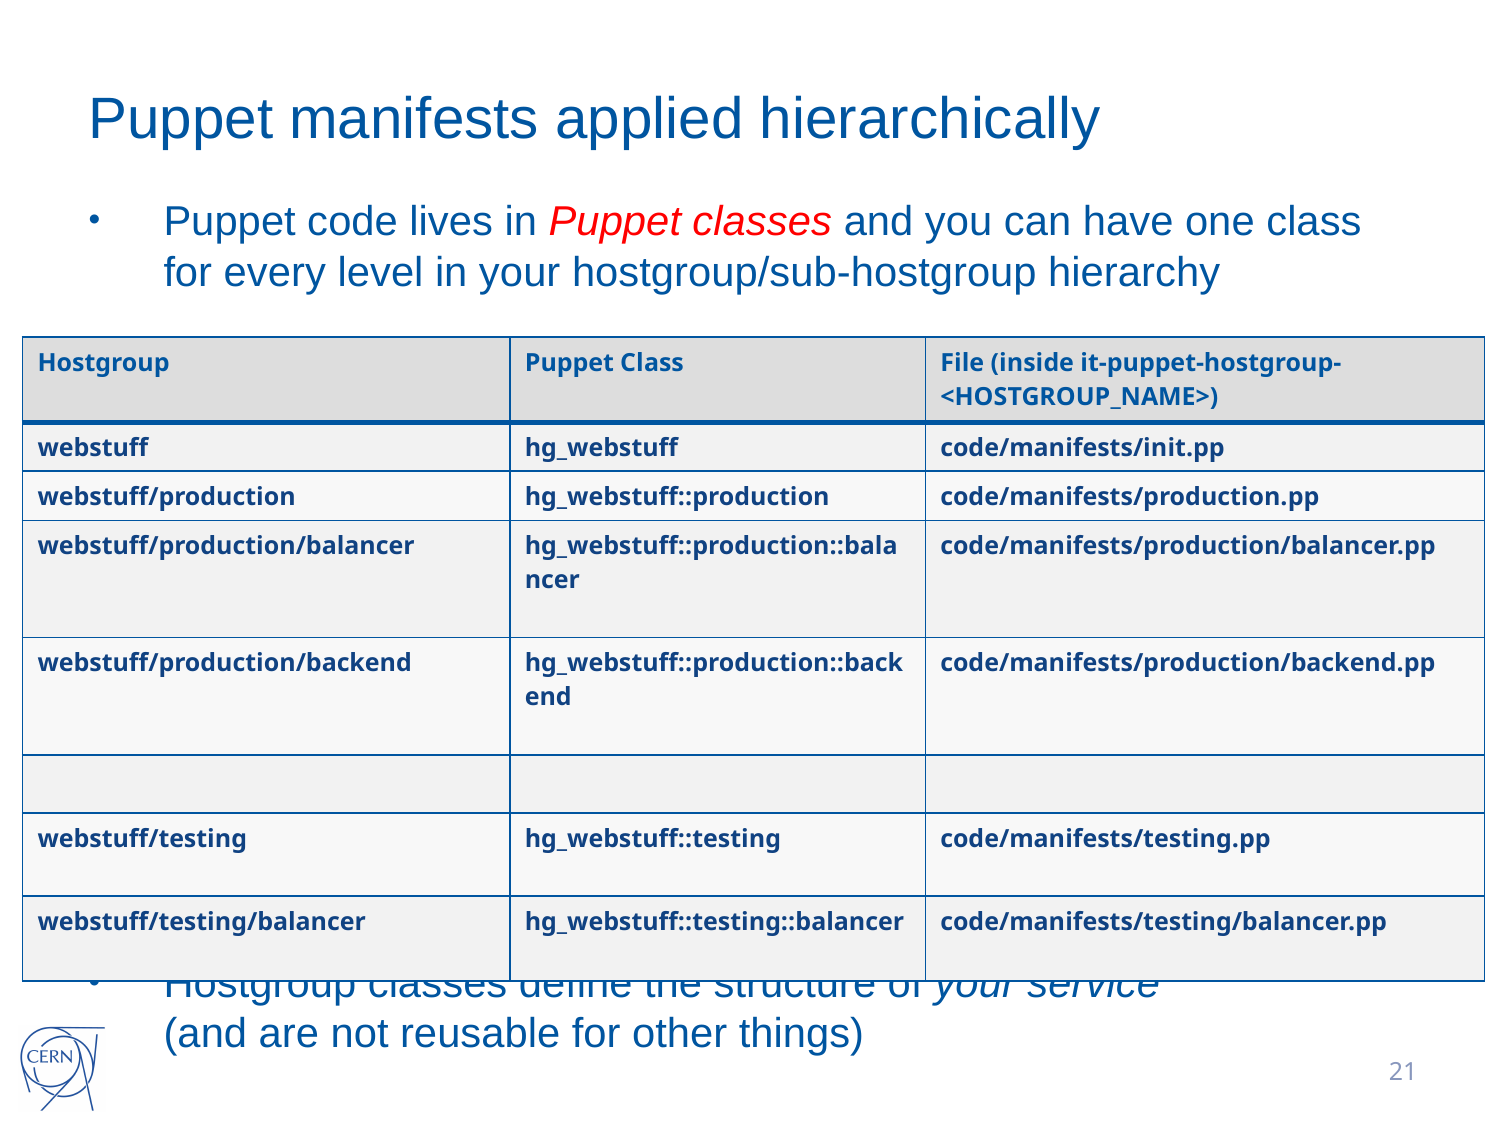

# Puppet manifests applied hierarchically
Puppet code lives in Puppet classes and you can have one class
for every level in your hostgroup/sub-hostgroup hierarchy
Hostgroup classes define the structure of your service
(and are not reusable for other things)
| Hostgroup | Puppet Class | File (inside it-puppet-hostgroup-<HOSTGROUP\_NAME>) |
| --- | --- | --- |
| webstuff | hg\_webstuff | code/manifests/init.pp |
| webstuff/production | hg\_webstuff::production | code/manifests/production.pp |
| webstuff/production/balancer | hg\_webstuff::production::balancer | code/manifests/production/balancer.pp |
| webstuff/production/backend | hg\_webstuff::production::backend | code/manifests/production/backend.pp |
| | | |
| webstuff/testing | hg\_webstuff::testing | code/manifests/testing.pp |
| webstuff/testing/balancer | hg\_webstuff::testing::balancer | code/manifests/testing/balancer.pp |